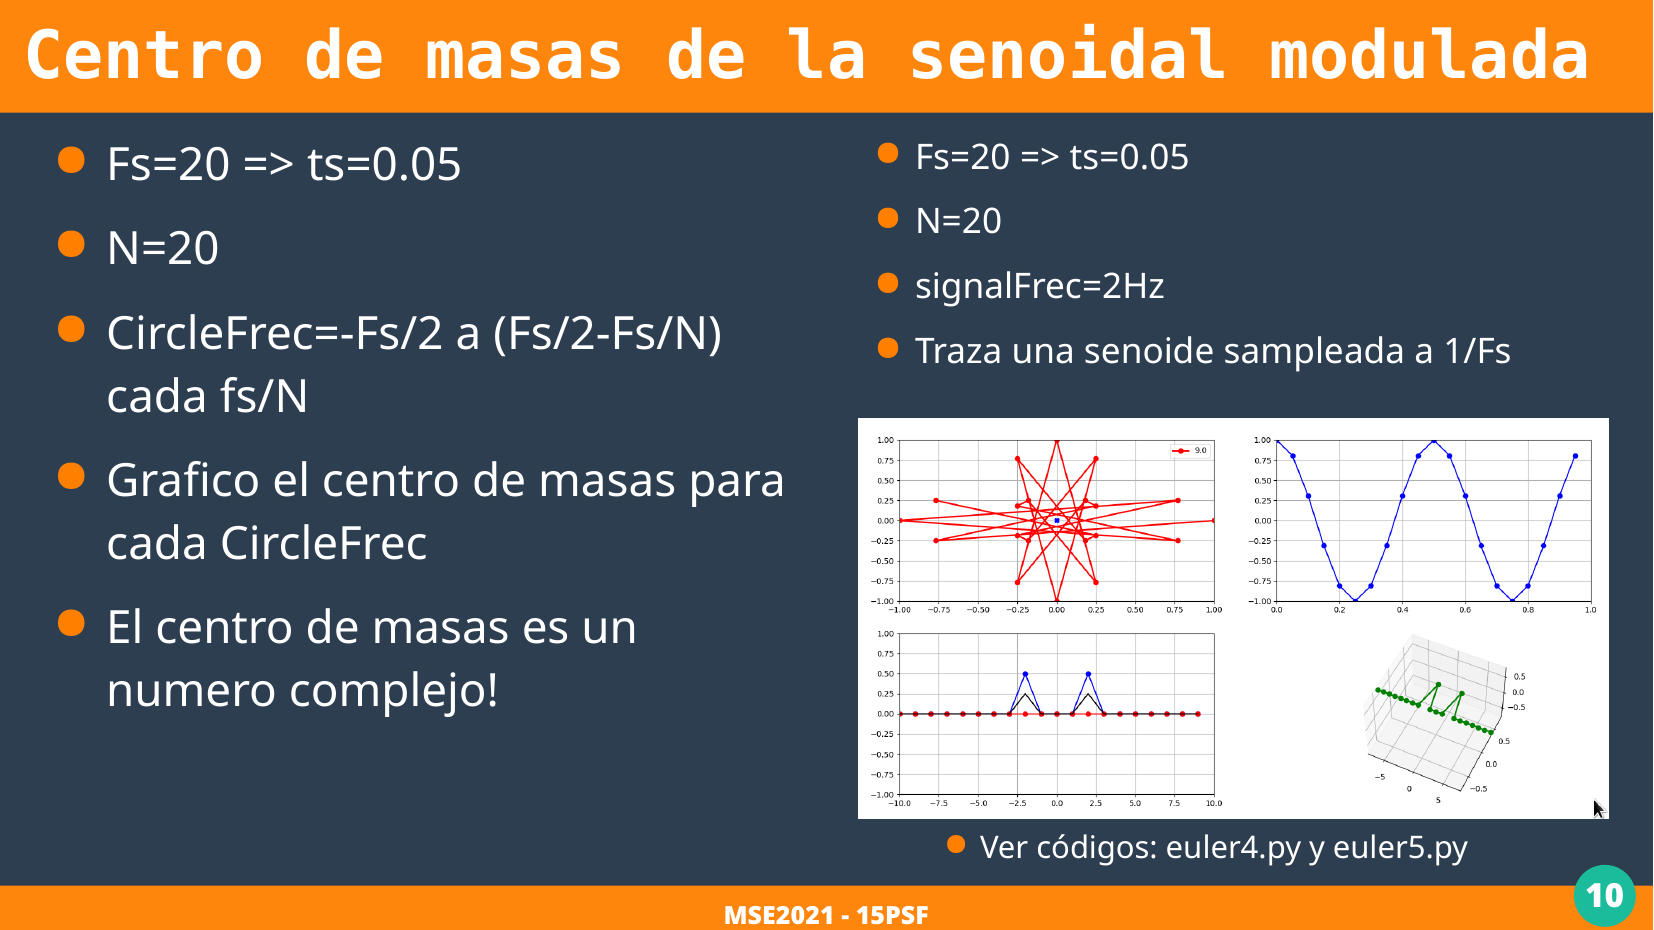

# Centro de masas de la senoidal modulada
Fs=20 => ts=0.05
N=20
CircleFrec=-Fs/2 a (Fs/2-Fs/N) cada fs/N
Grafico el centro de masas para cada CircleFrec
El centro de masas es un numero complejo!
Fs=20 => ts=0.05
N=20
signalFrec=2Hz
Traza una senoide sampleada a 1/Fs
Ver códigos: euler4.py y euler5.py
MSE2021 - 15PSF